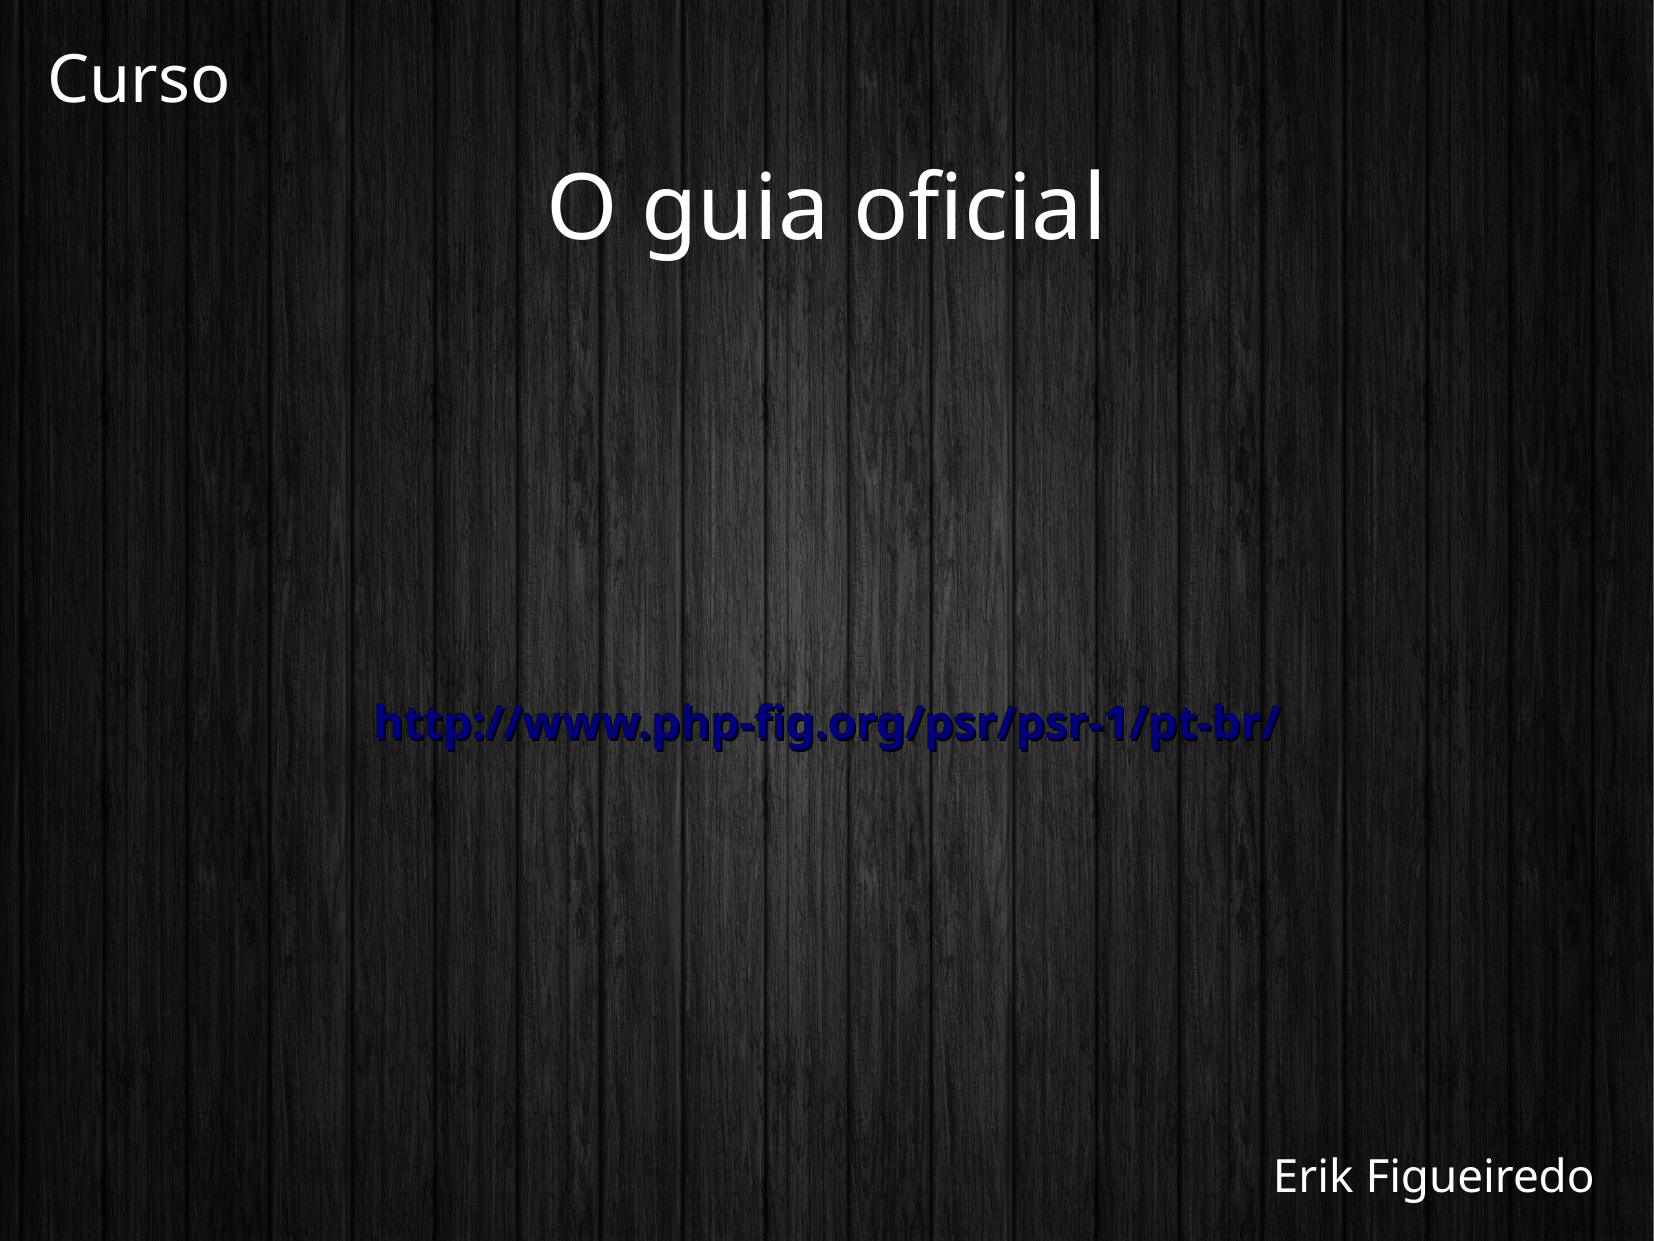

Curso
# O guia oficial
http://www.php-fig.org/psr/psr-1/pt-br/
Erik Figueiredo